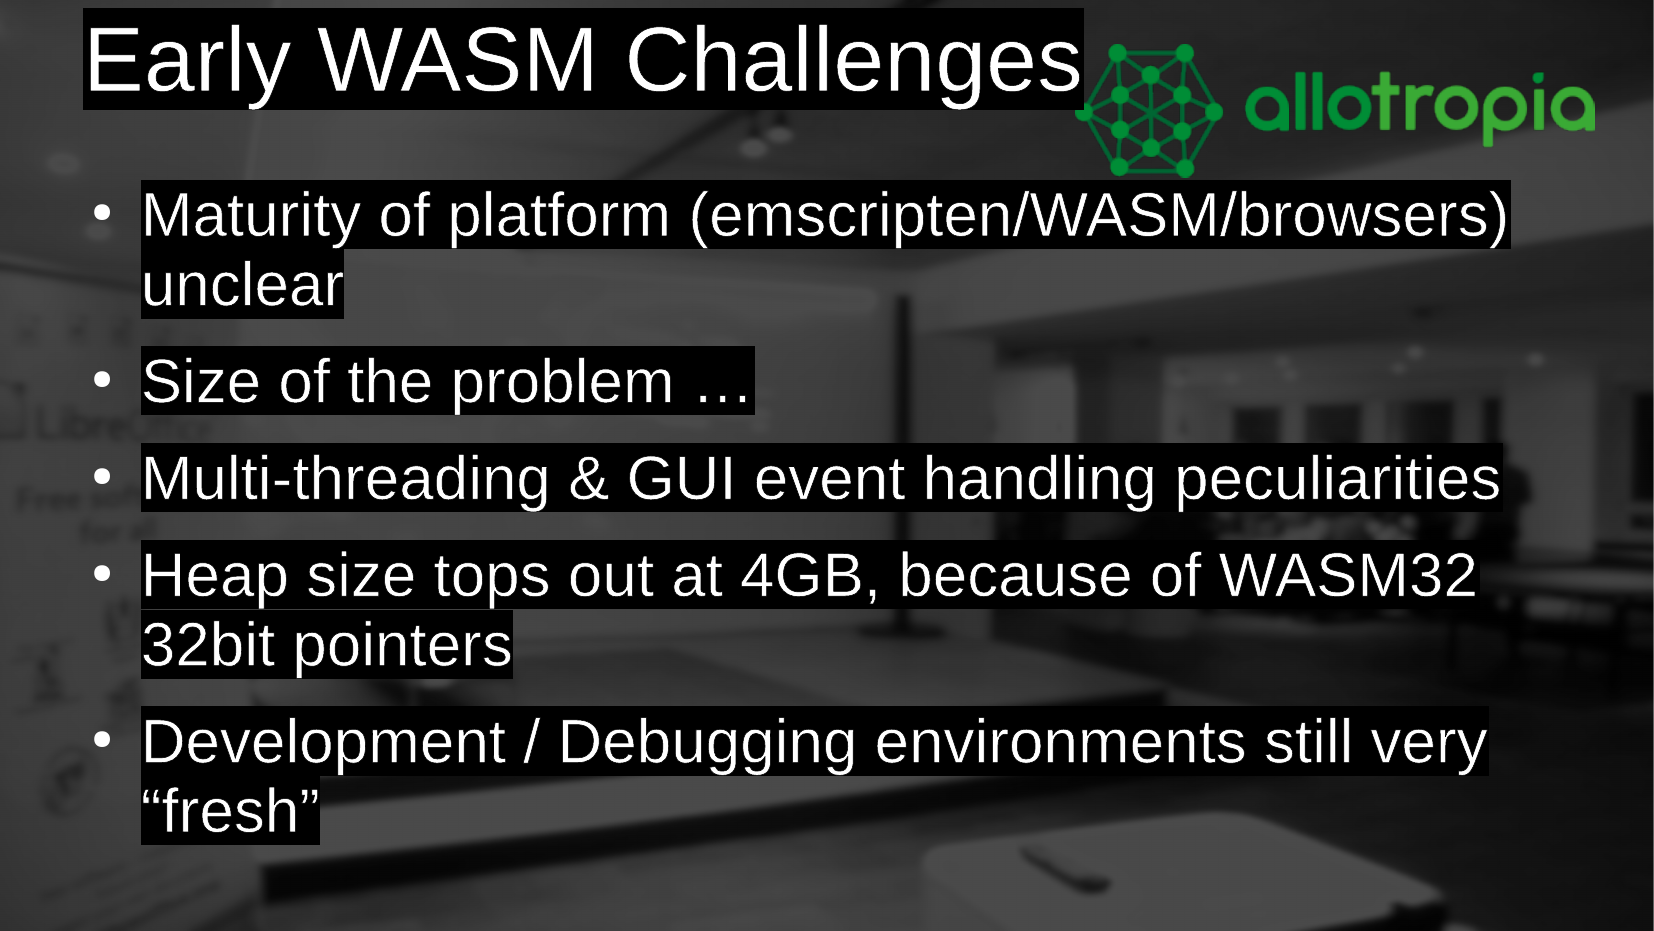

# Early WASM Challenges
Maturity of platform (emscripten/WASM/browsers) unclear
Size of the problem …
Multi-threading & GUI event handling peculiarities
Heap size tops out at 4GB, because of WASM32 32bit pointers
Development / Debugging environments still very “fresh”